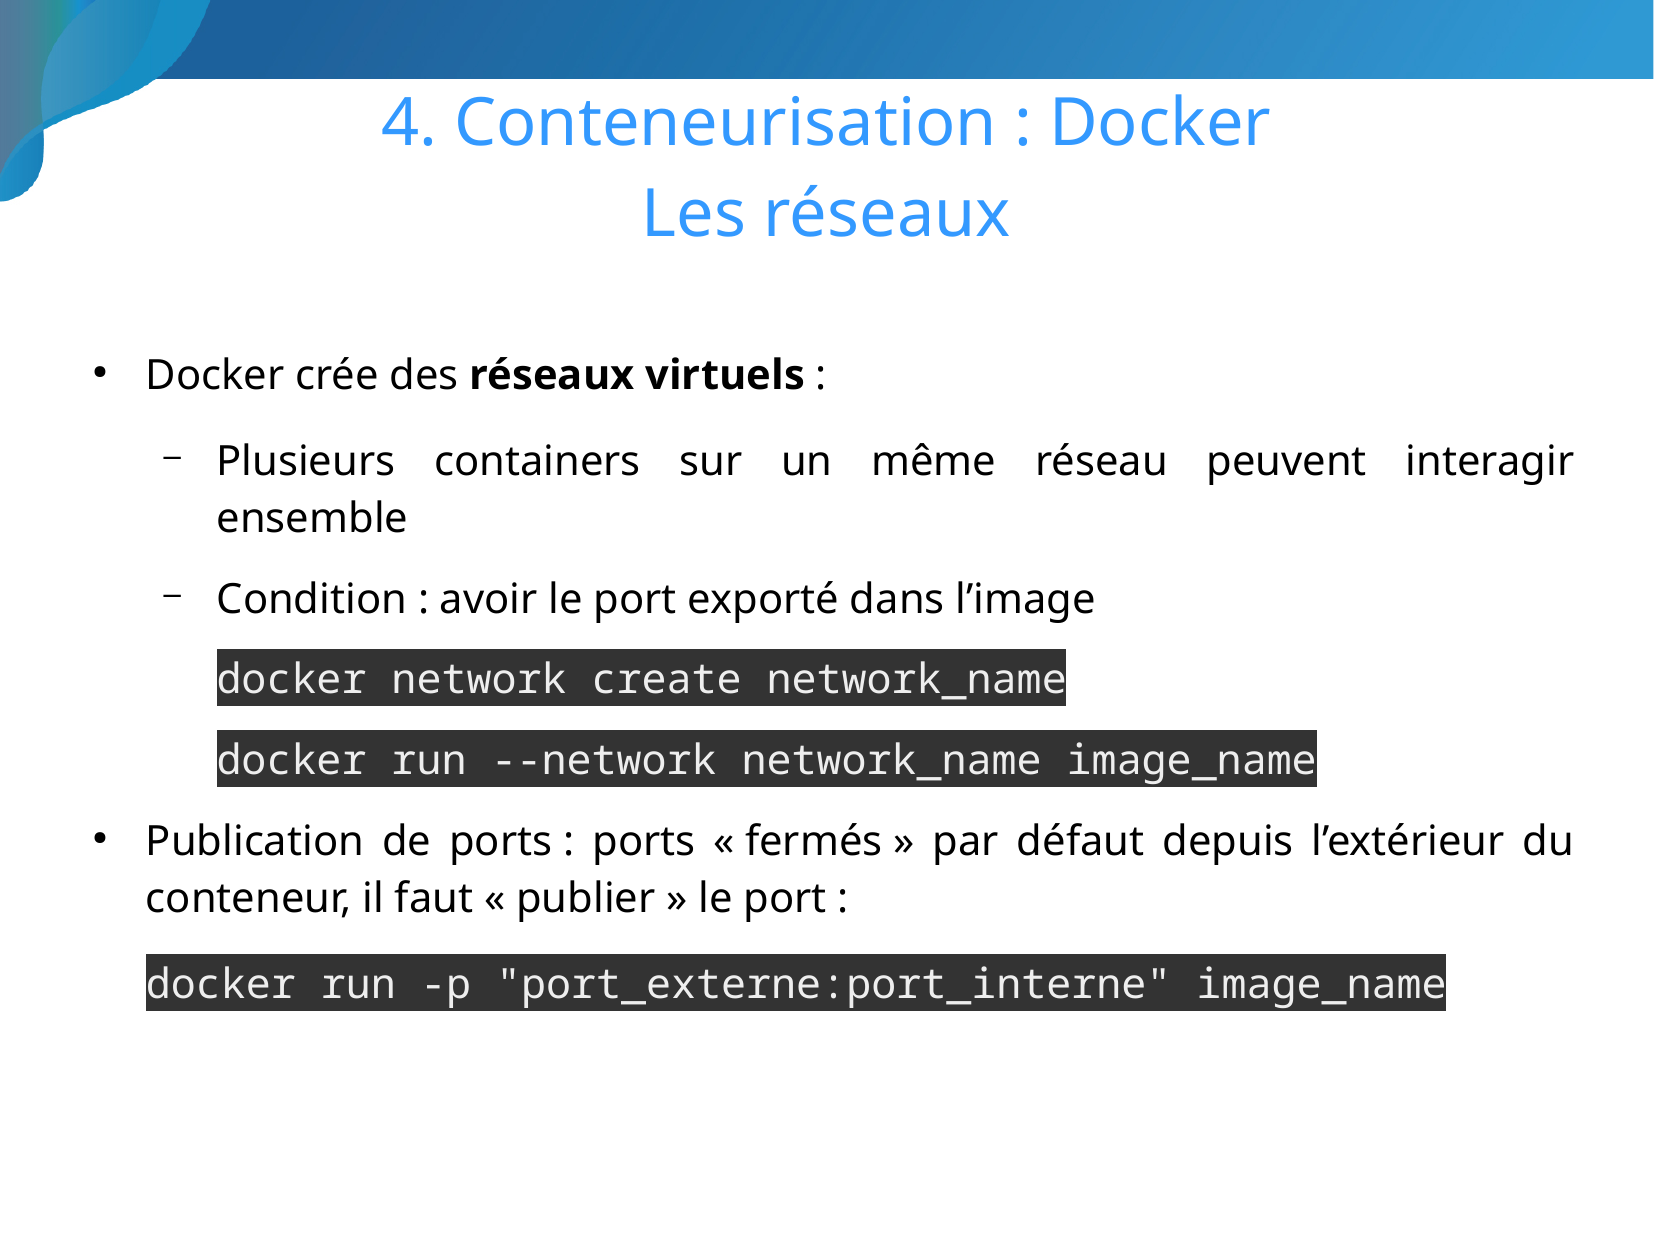

4. Conteneurisation : Docker
Les réseaux
# Docker crée des réseaux virtuels :
Plusieurs containers sur un même réseau peuvent interagir ensemble
Condition : avoir le port exporté dans l’image
docker network create network_name
docker run --network network_name image_name
Publication de ports : ports « fermés » par défaut depuis l’extérieur du conteneur, il faut « publier » le port :
docker run -p "port_externe:port_interne" image_name